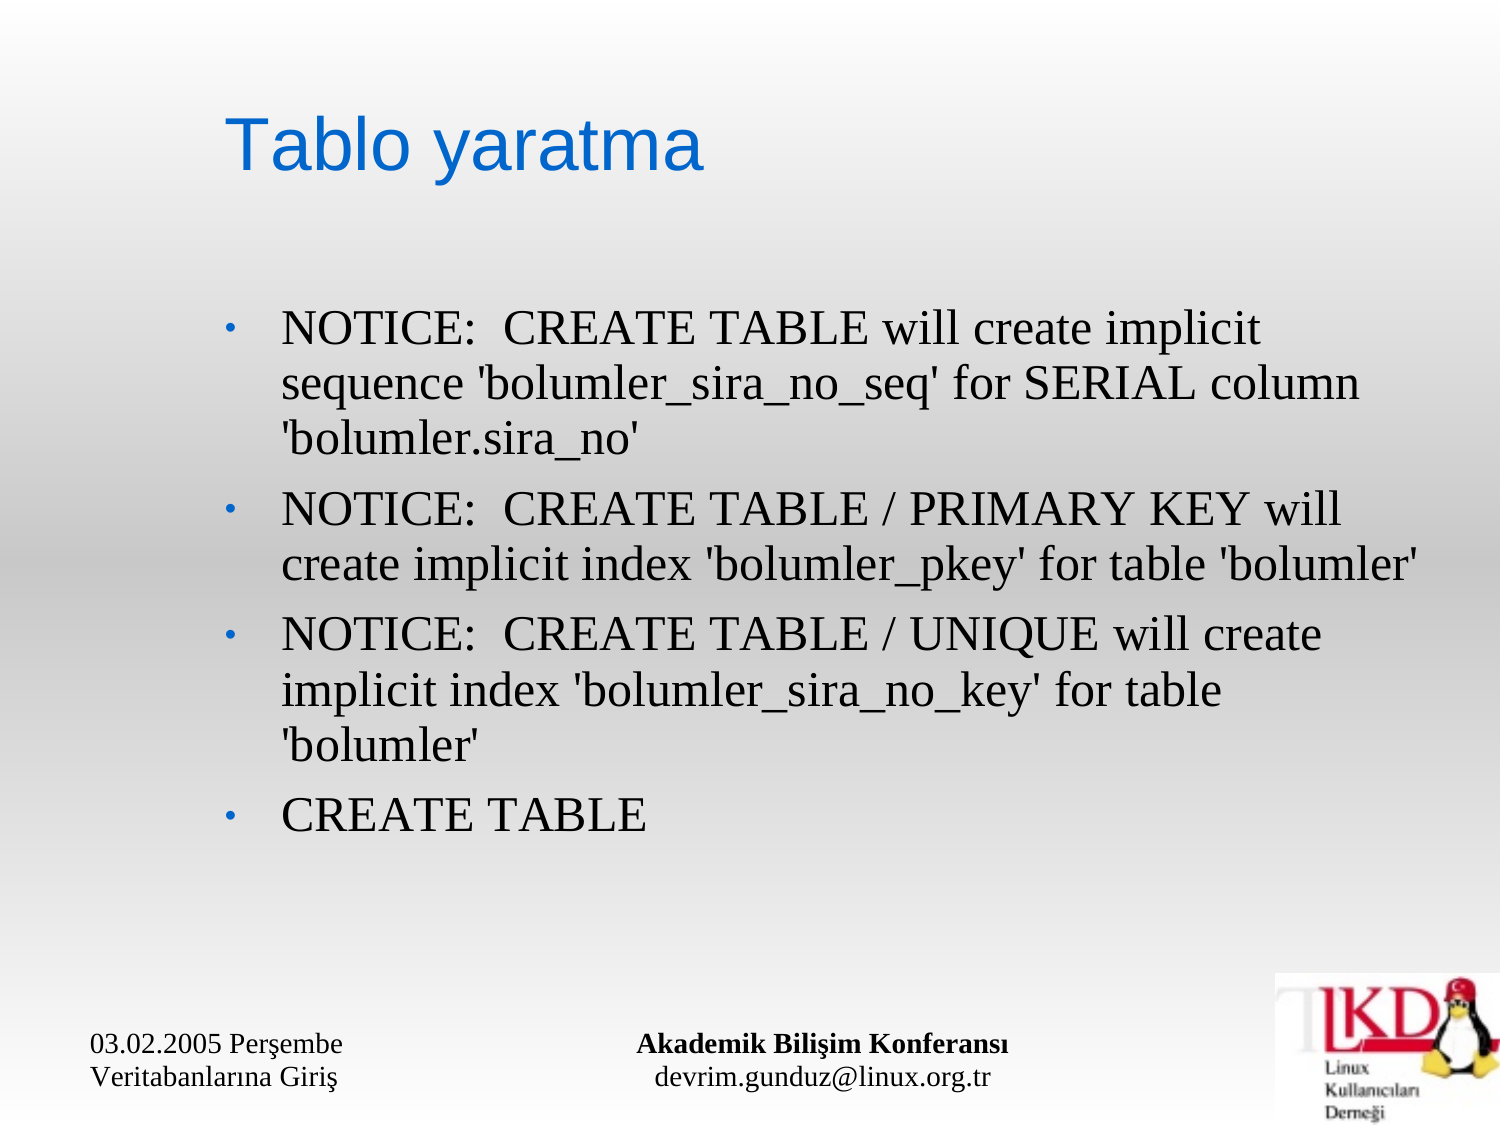

# Tablo yaratma
NOTICE: CREATE TABLE will create implicit sequence 'bolumler_sira_no_seq' for SERIAL column 'bolumler.sira_no'
NOTICE: CREATE TABLE / PRIMARY KEY will create implicit index 'bolumler_pkey' for table 'bolumler'
NOTICE: CREATE TABLE / UNIQUE will create implicit index 'bolumler_sira_no_key' for table 'bolumler'
CREATE TABLE